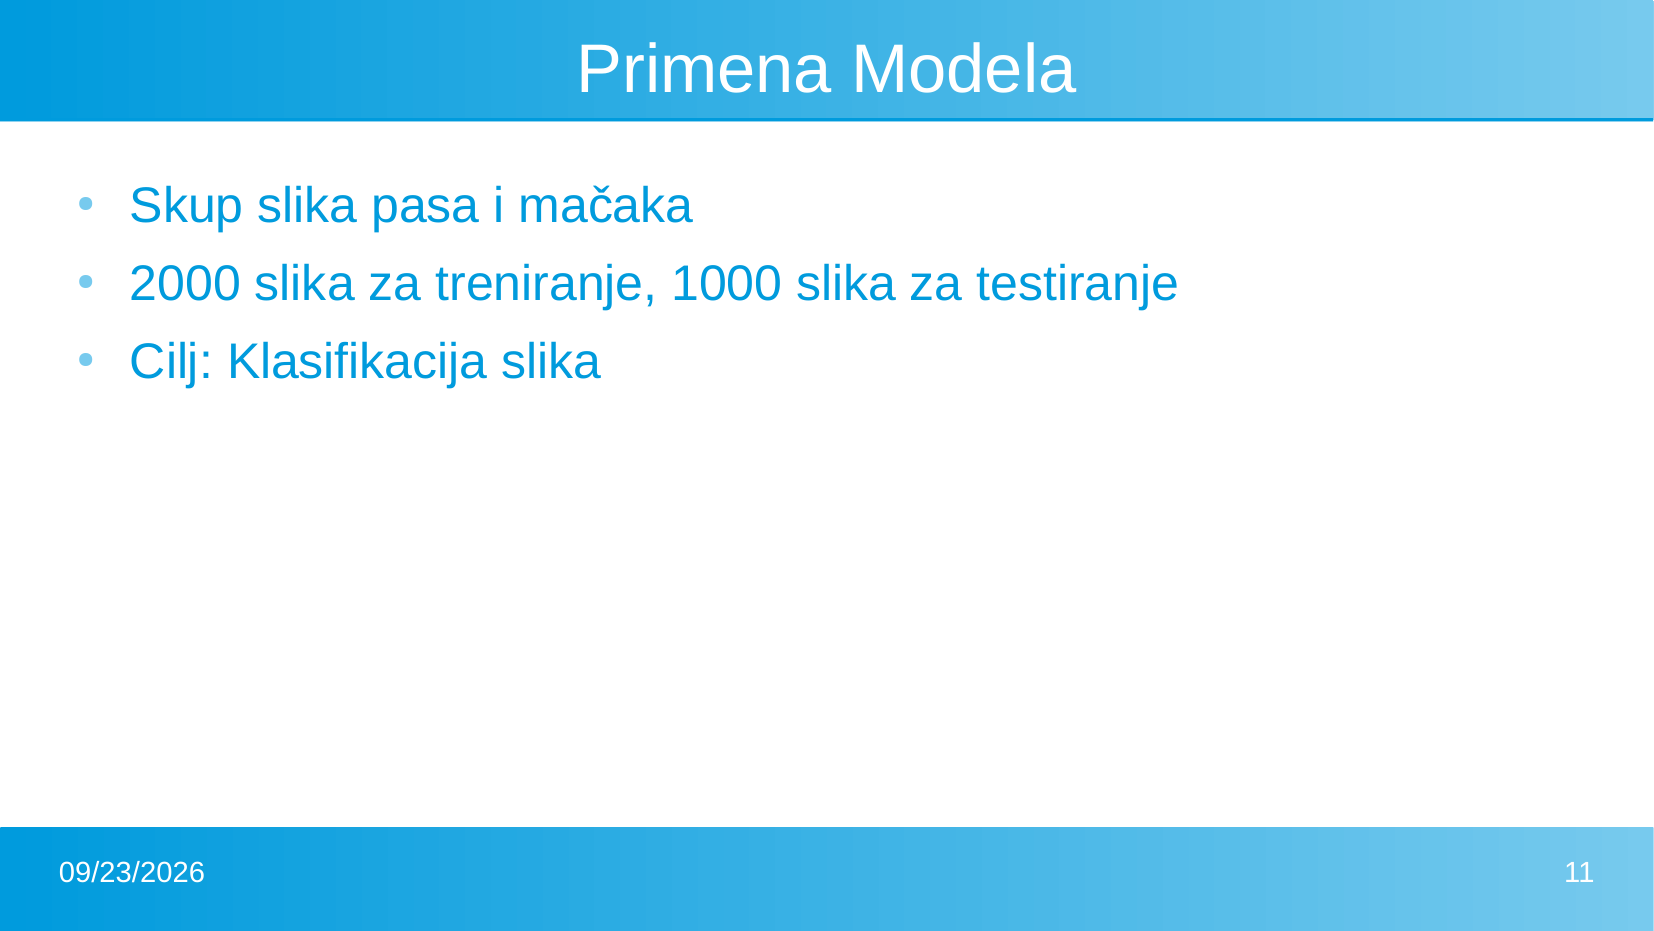

# Primena Modela
Skup slika pasa i mačaka
2000 slika za treniranje, 1000 slika za testiranje
Cilj: Klasifikacija slika
11